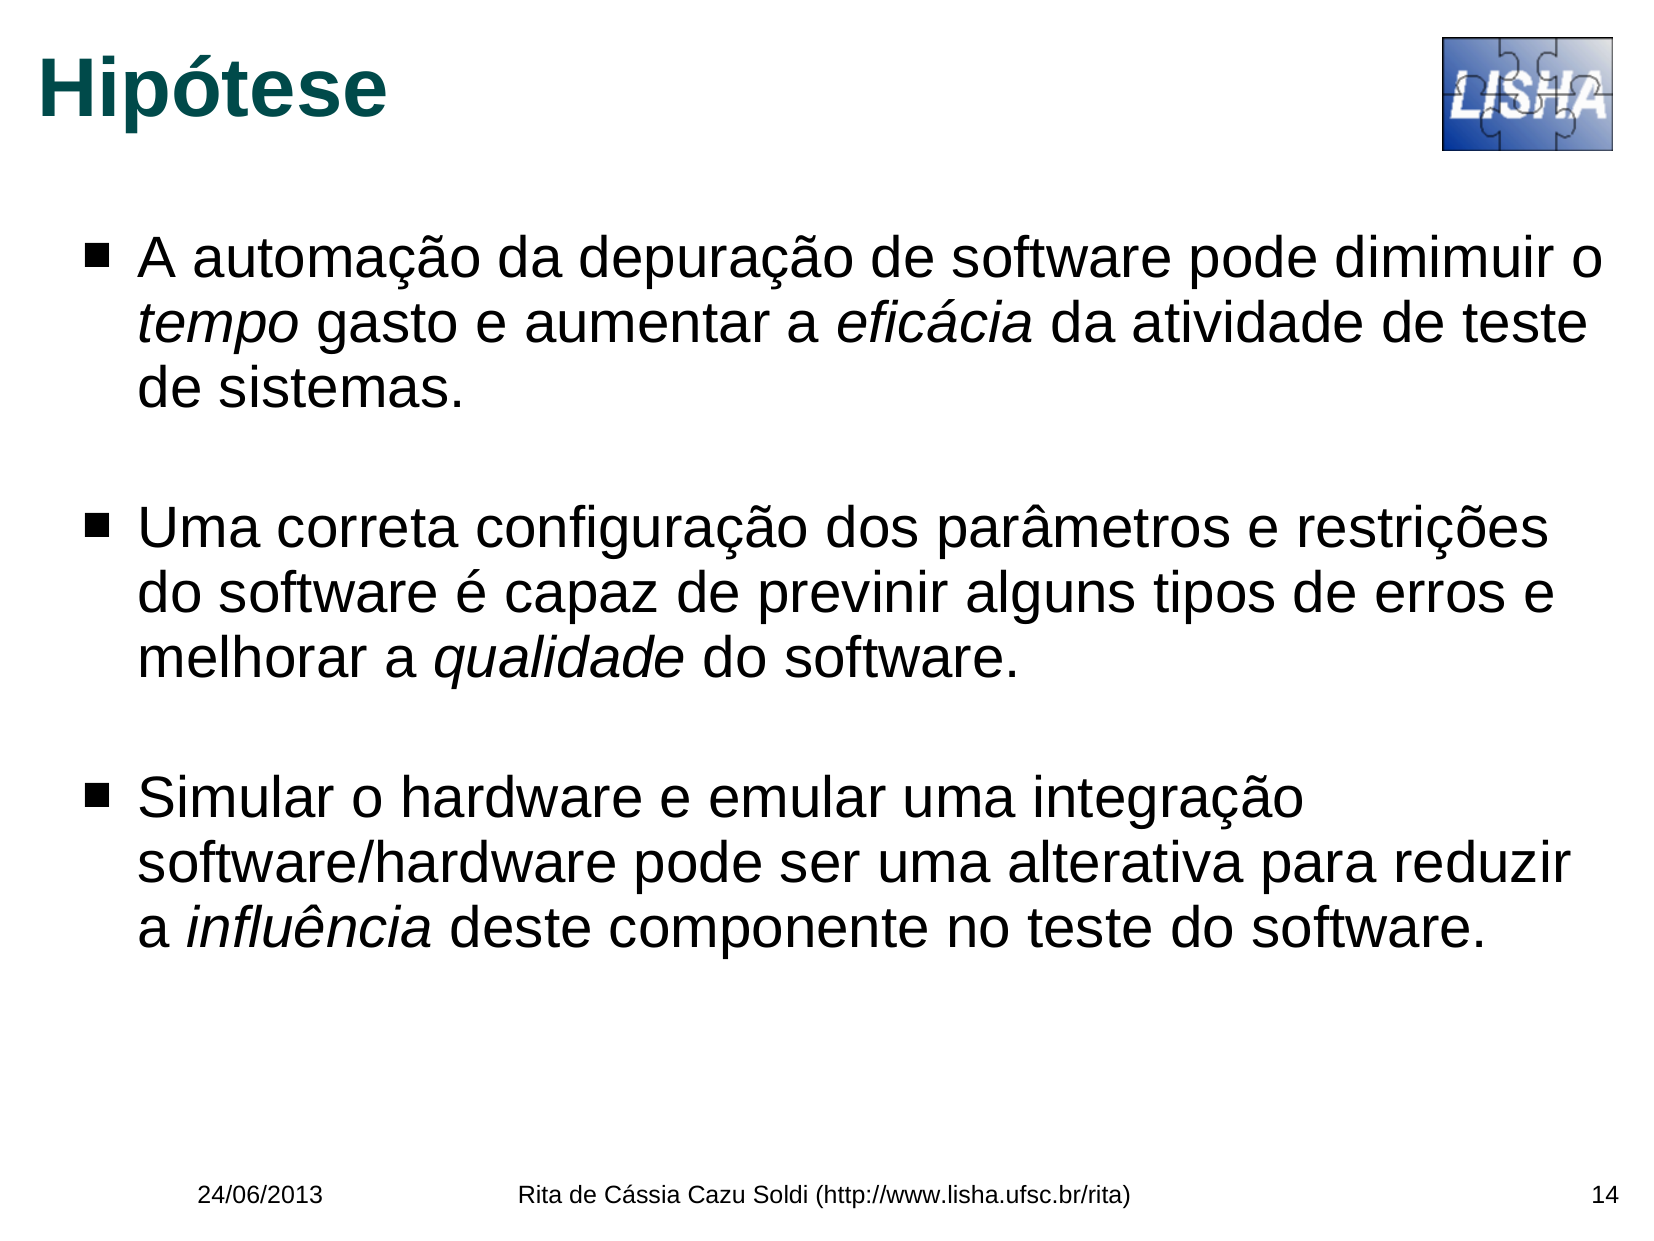

# Hipótese
A automação da depuração de software pode dimimuir o tempo gasto e aumentar a eficácia da atividade de teste de sistemas.
Uma correta configuração dos parâmetros e restrições do software é capaz de previnir alguns tipos de erros e melhorar a qualidade do software.
Simular o hardware e emular uma integração software/hardware pode ser uma alterativa para reduzir a influência deste componente no teste do software.